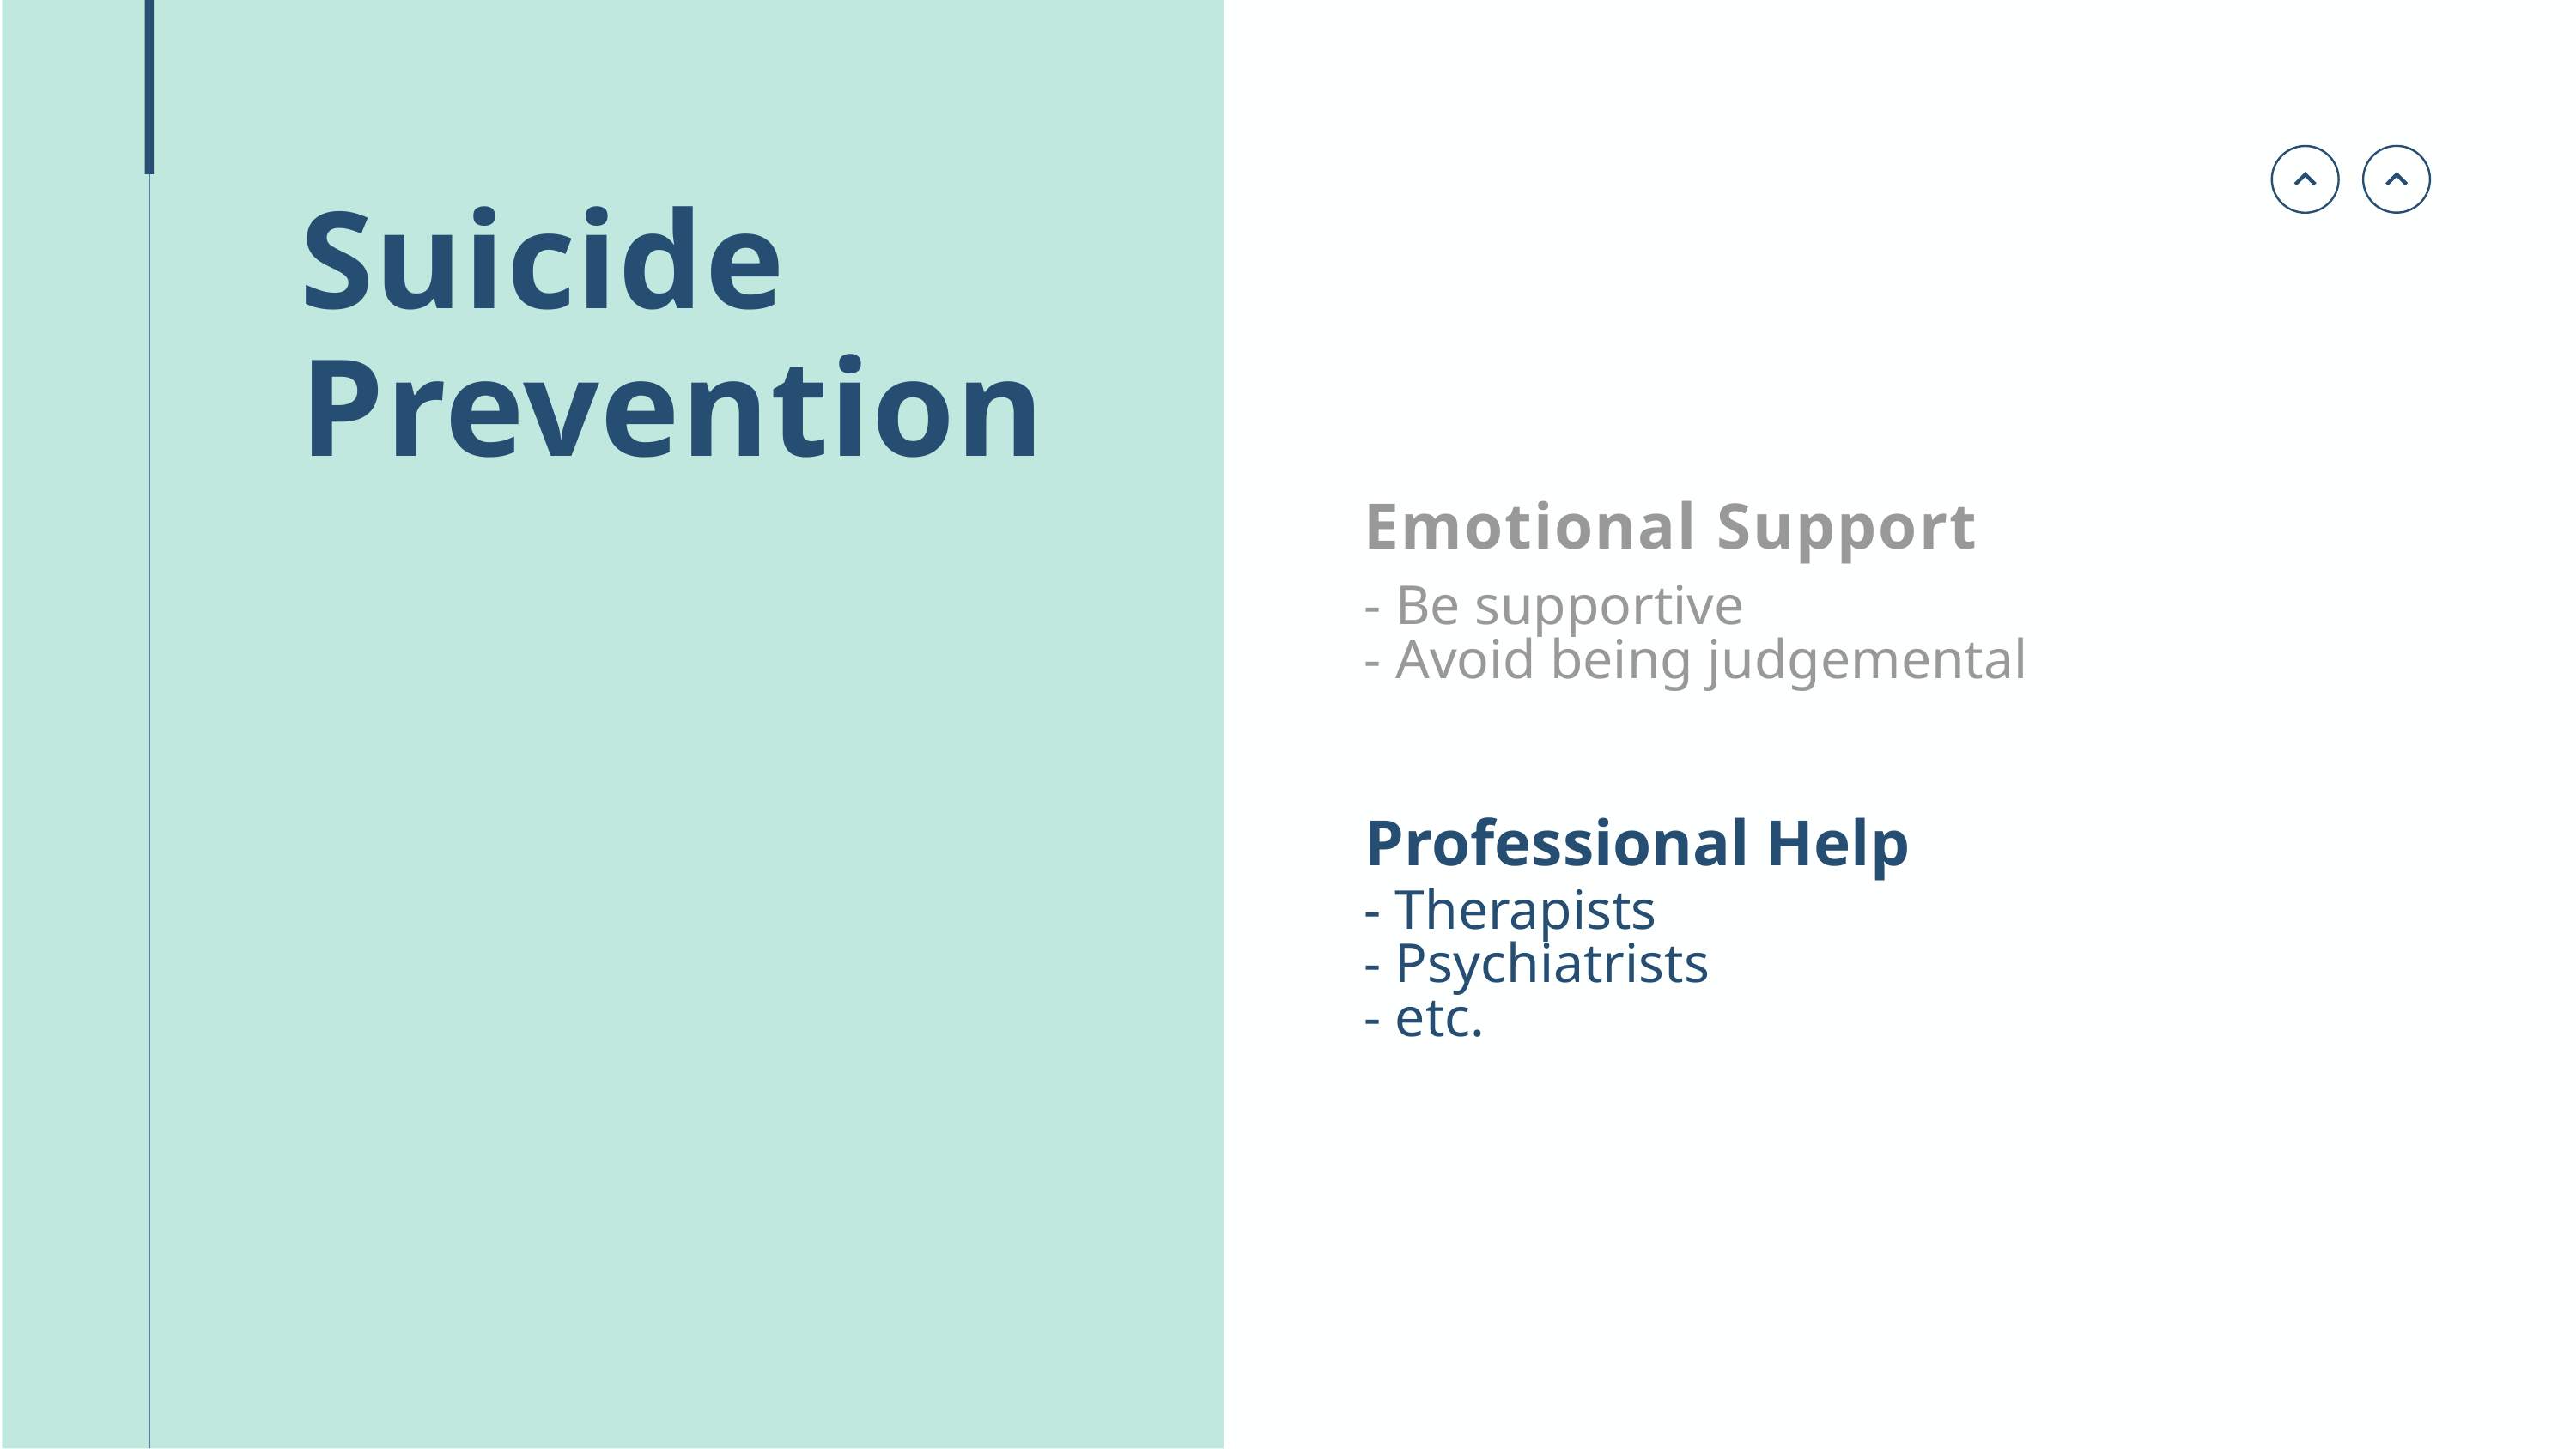

Suicide Prevention
Emotional Support
- Be supportive
- Avoid being judgemental
Professional Help
- Therapists
- Psychiatrists
- etc.